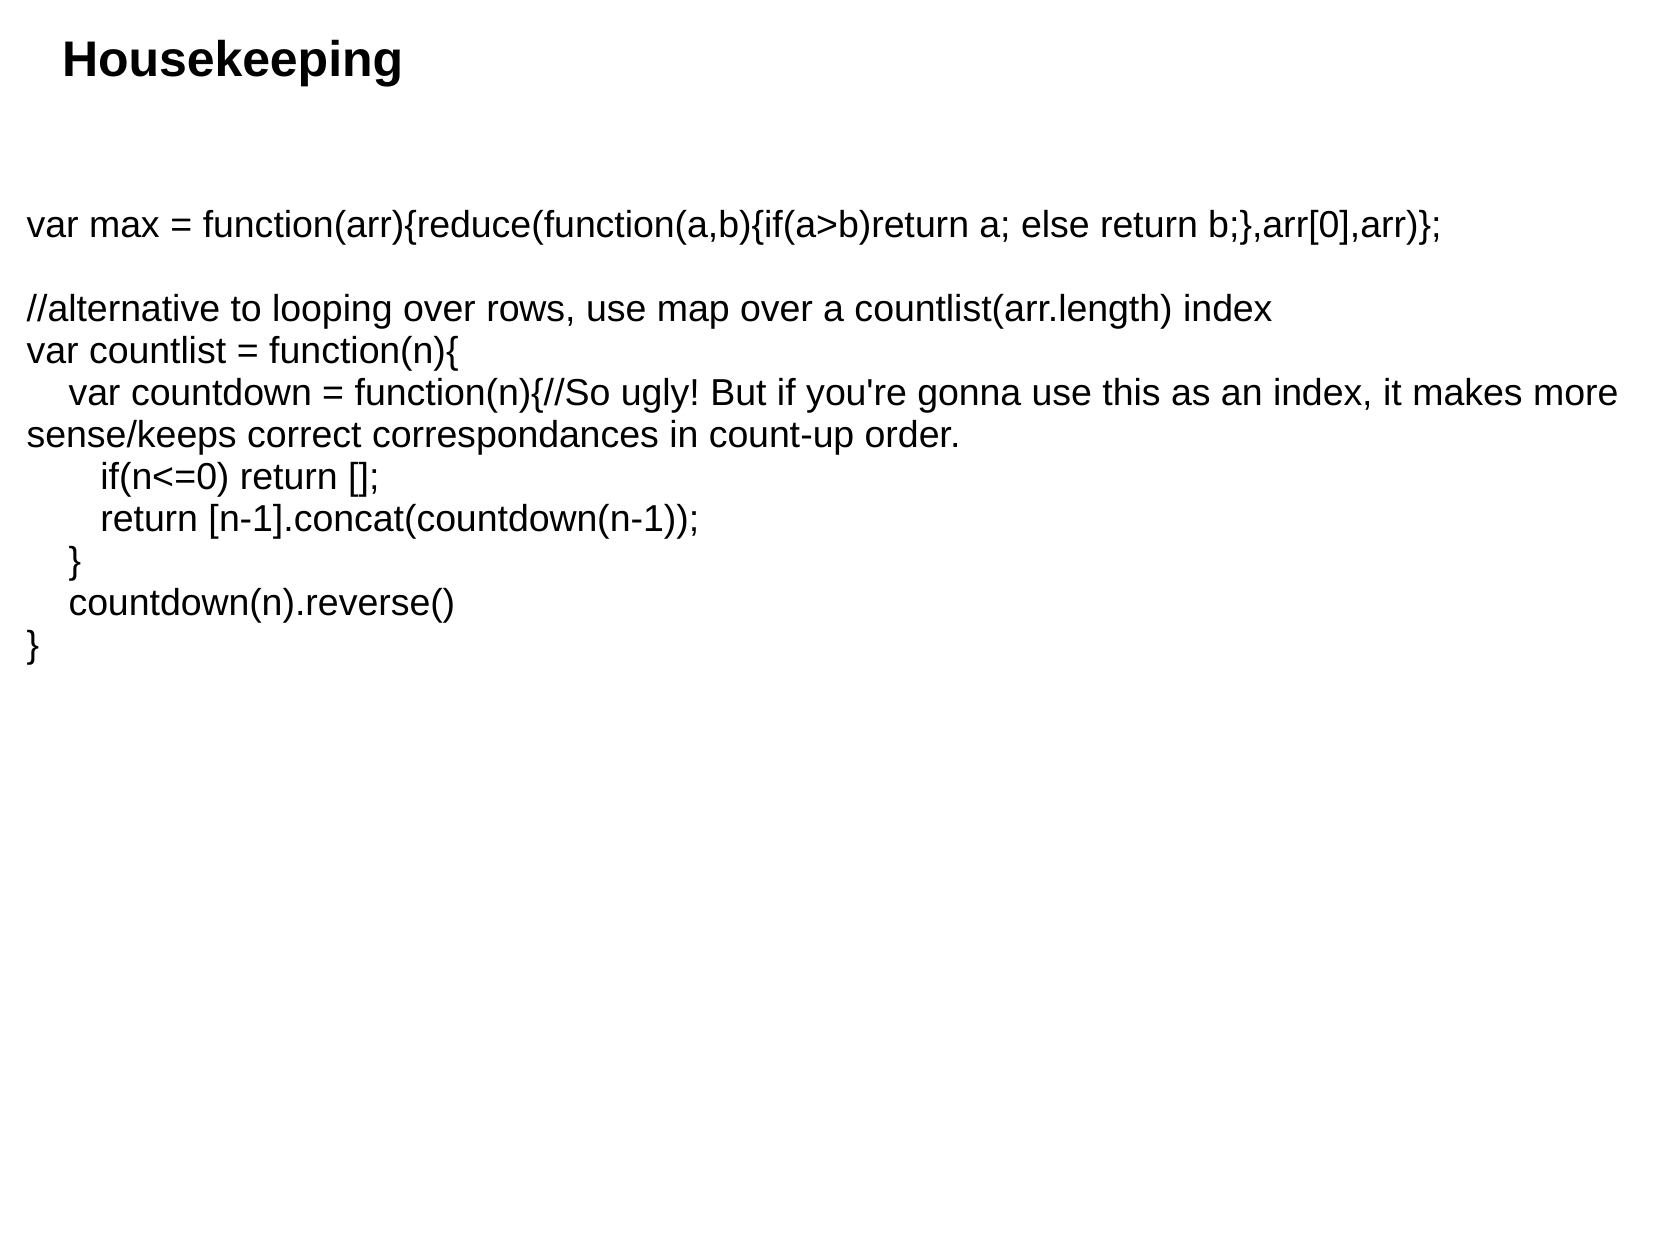

Housekeeping
var max = function(arr){reduce(function(a,b){if(a>b)return a; else return b;},arr[0],arr)};
//alternative to looping over rows, use map over a countlist(arr.length) index
var countlist = function(n){
 var countdown = function(n){//So ugly! But if you're gonna use this as an index, it makes more sense/keeps correct correspondances in count-up order.
	if(n<=0) return [];
	return [n-1].concat(countdown(n-1));
 }
 countdown(n).reverse()
}